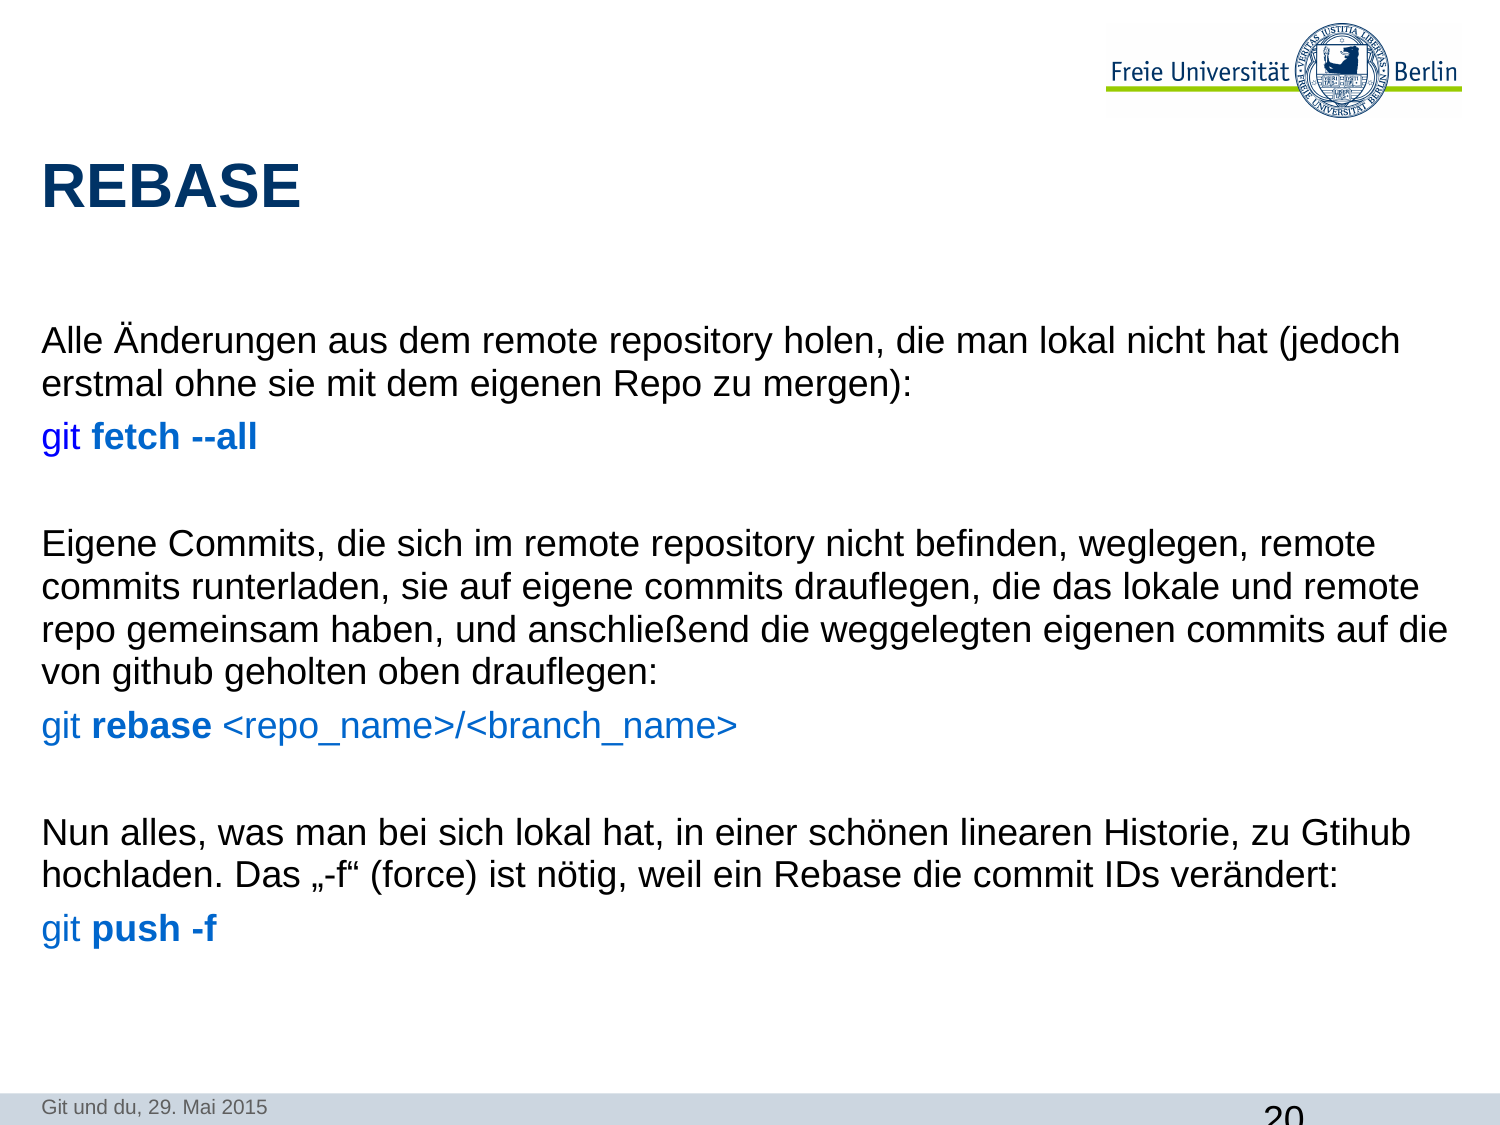

# REBASE
Alle Änderungen aus dem remote repository holen, die man lokal nicht hat (jedoch erstmal ohne sie mit dem eigenen Repo zu mergen):
git fetch --all
Eigene Commits, die sich im remote repository nicht befinden, weglegen, remote commits runterladen, sie auf eigene commits drauflegen, die das lokale und remote repo gemeinsam haben, und anschließend die weggelegten eigenen commits auf die von github geholten oben drauflegen:
git rebase <repo_name>/<branch_name>
Nun alles, was man bei sich lokal hat, in einer schönen linearen Historie, zu Gtihub hochladen. Das „-f“ (force) ist nötig, weil ein Rebase die commit IDs verändert:
git push -f